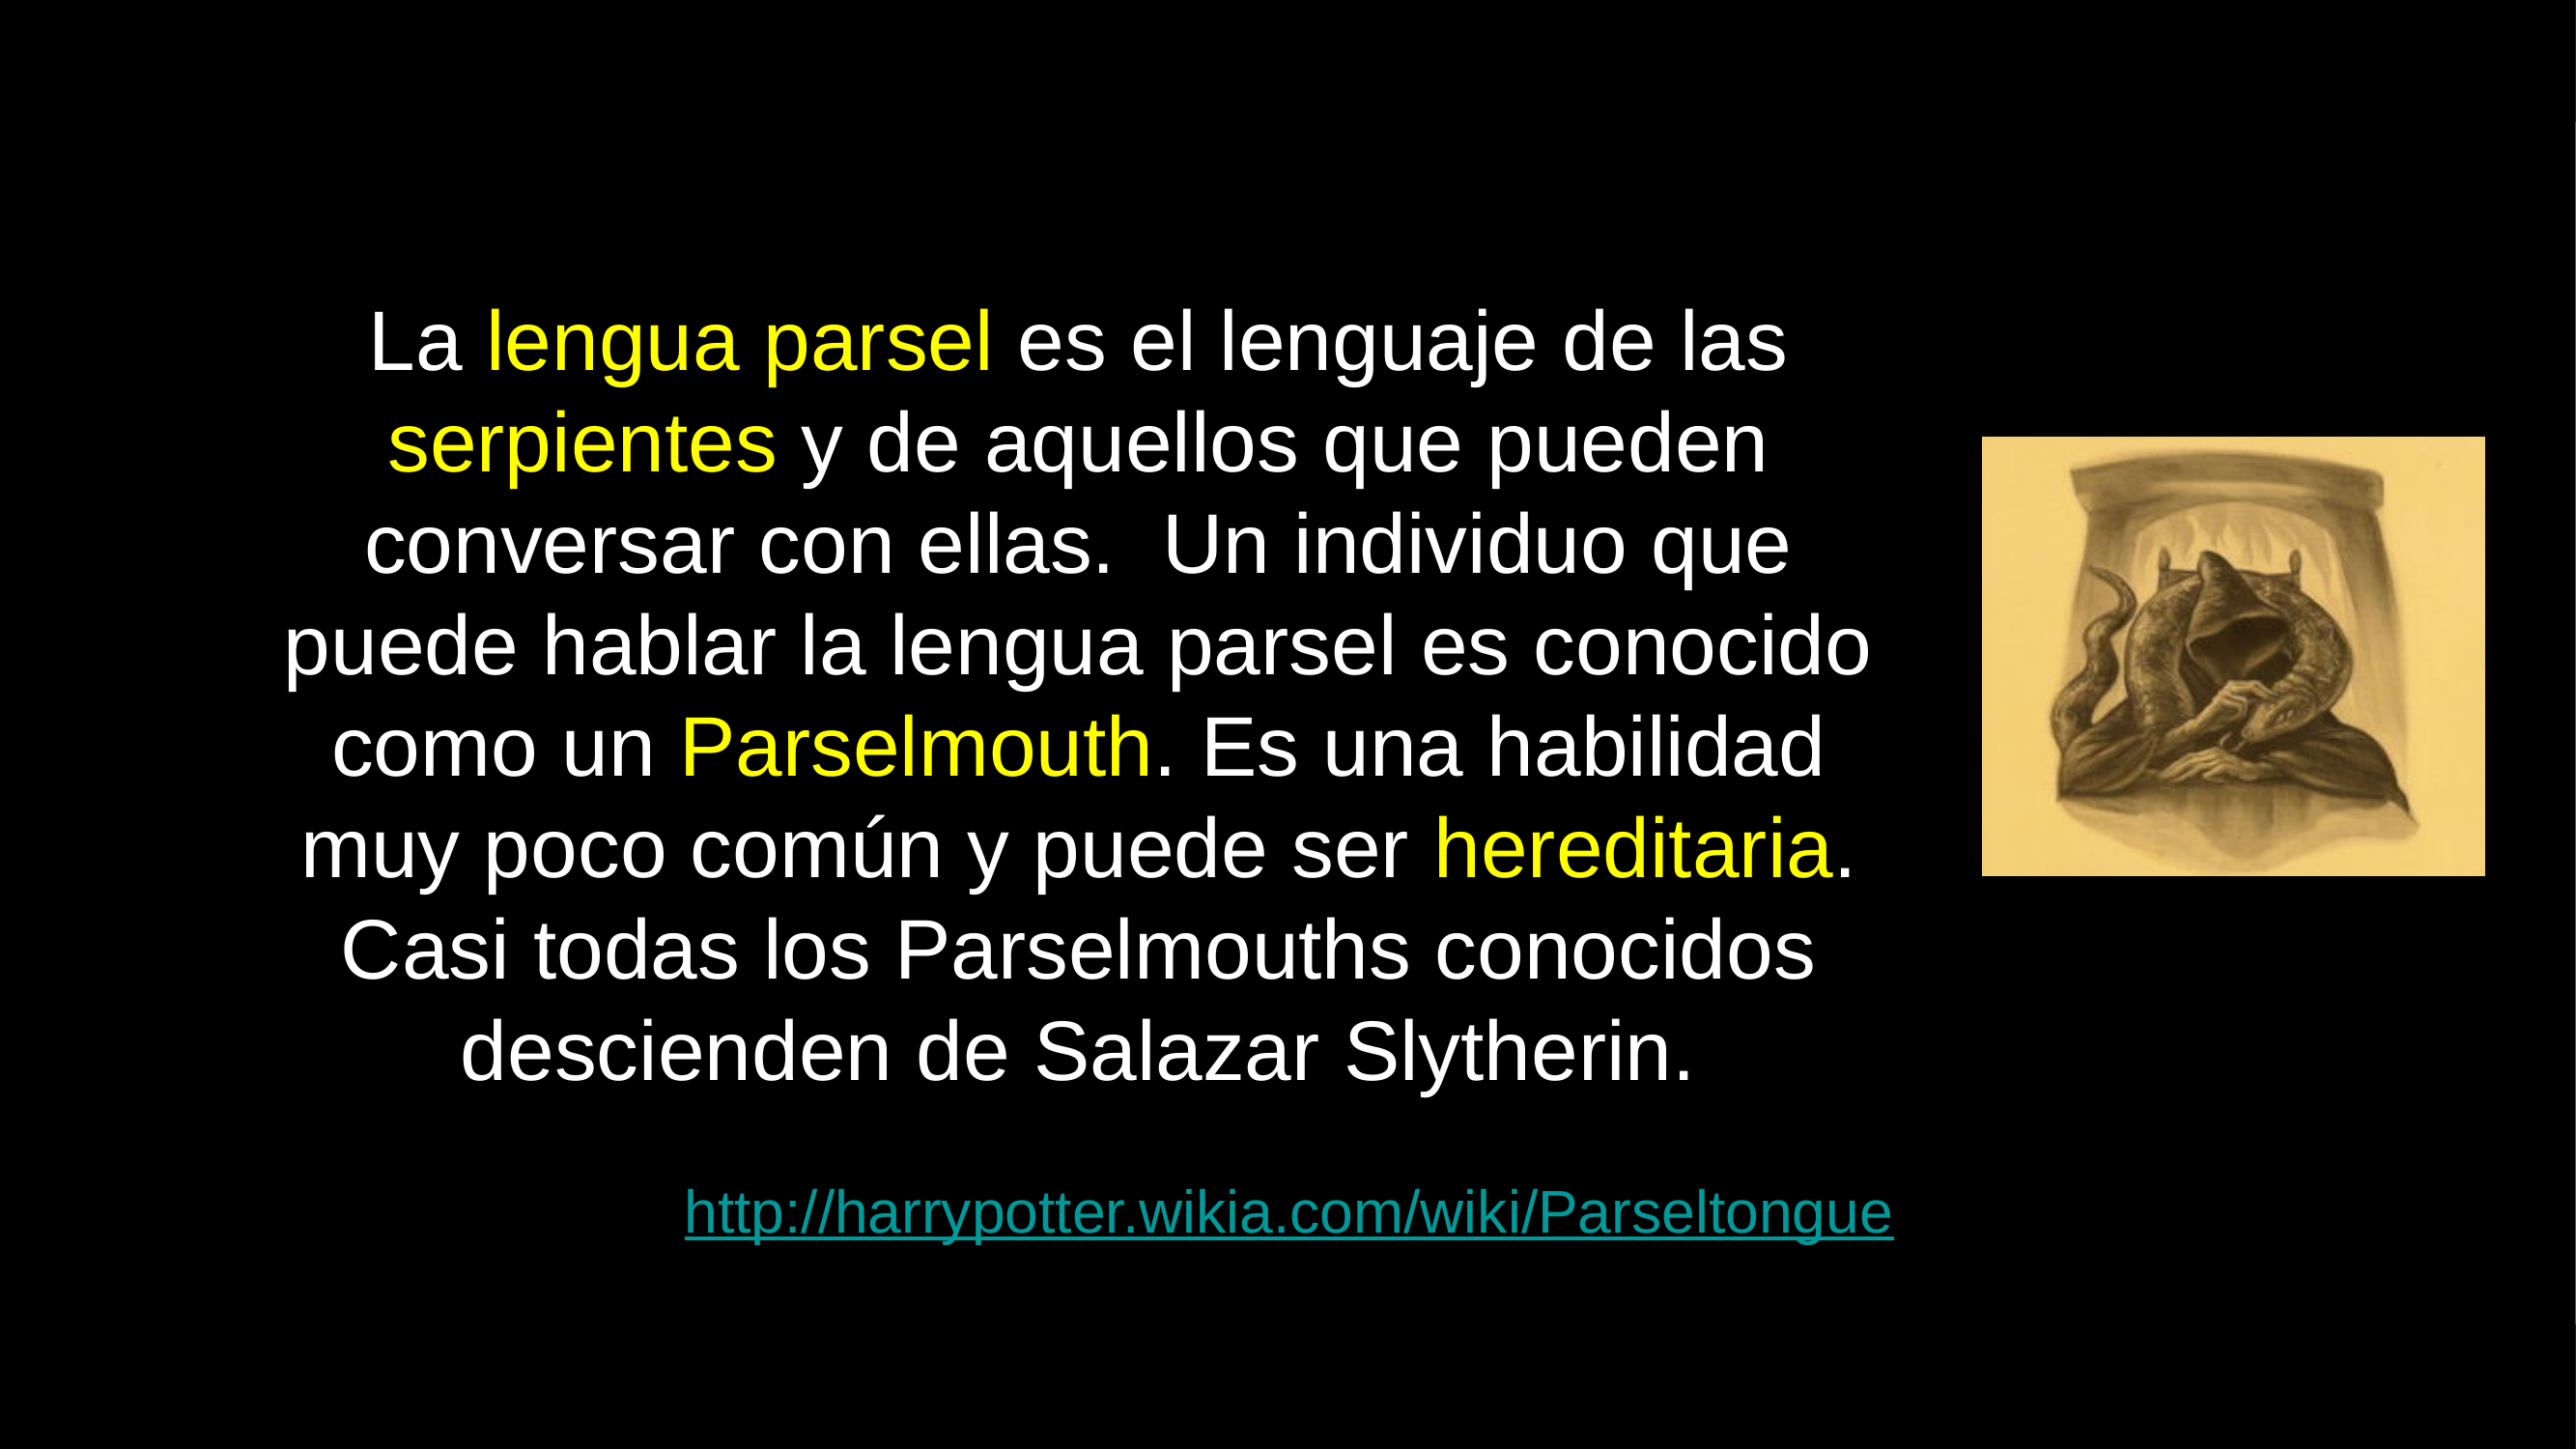

La lengua parsel es el lenguaje de las serpientes y de aquellos que pueden conversar con ellas. Un individuo que puede hablar la lengua parsel es conocido como un Parselmouth. Es una habilidad muy poco común y puede ser hereditaria. Casi todas los Parselmouths conocidos descienden de Salazar Slytherin.
http://harrypotter.wikia.com/wiki/Parseltongue